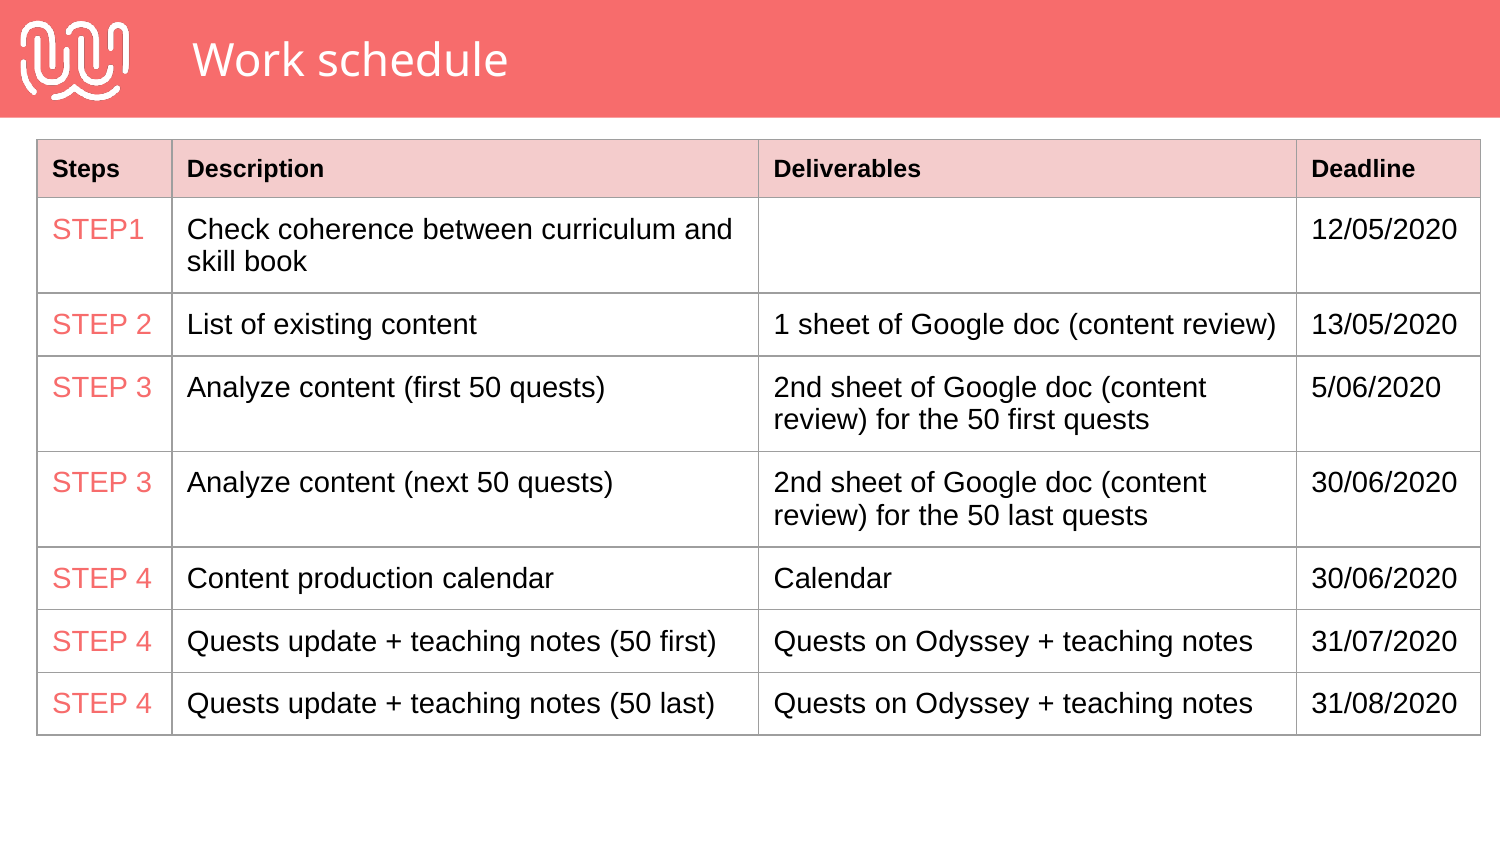

# Work schedule
| Steps | Description | Deliverables | Deadline |
| --- | --- | --- | --- |
| STEP1 | Check coherence between curriculum and skill book | | 12/05/2020 |
| STEP 2 | List of existing content | 1 sheet of Google doc (content review) | 13/05/2020 |
| STEP 3 | Analyze content (first 50 quests) | 2nd sheet of Google doc (content review) for the 50 first quests | 5/06/2020 |
| STEP 3 | Analyze content (next 50 quests) | 2nd sheet of Google doc (content review) for the 50 last quests | 30/06/2020 |
| STEP 4 | Content production calendar | Calendar | 30/06/2020 |
| STEP 4 | Quests update + teaching notes (50 first) | Quests on Odyssey + teaching notes | 31/07/2020 |
| STEP 4 | Quests update + teaching notes (50 last) | Quests on Odyssey + teaching notes | 31/08/2020 |